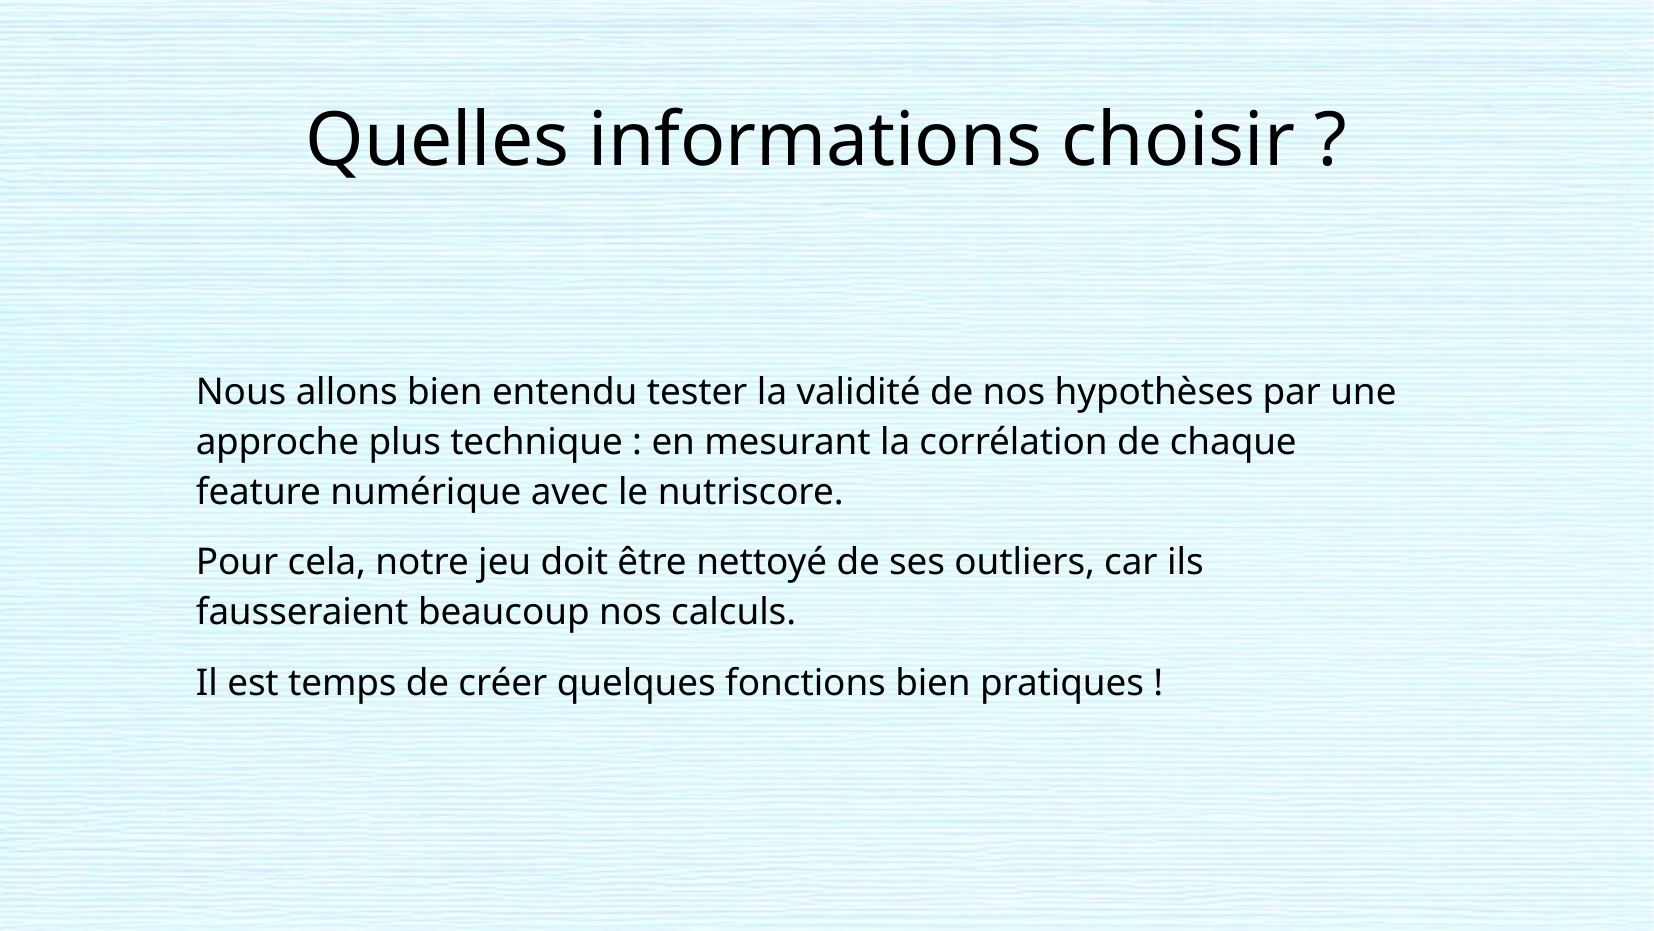

# Quelles informations choisir ?
Nous allons bien entendu tester la validité de nos hypothèses par une approche plus technique : en mesurant la corrélation de chaque feature numérique avec le nutriscore.
Pour cela, notre jeu doit être nettoyé de ses outliers, car ils fausseraient beaucoup nos calculs.
Il est temps de créer quelques fonctions bien pratiques !